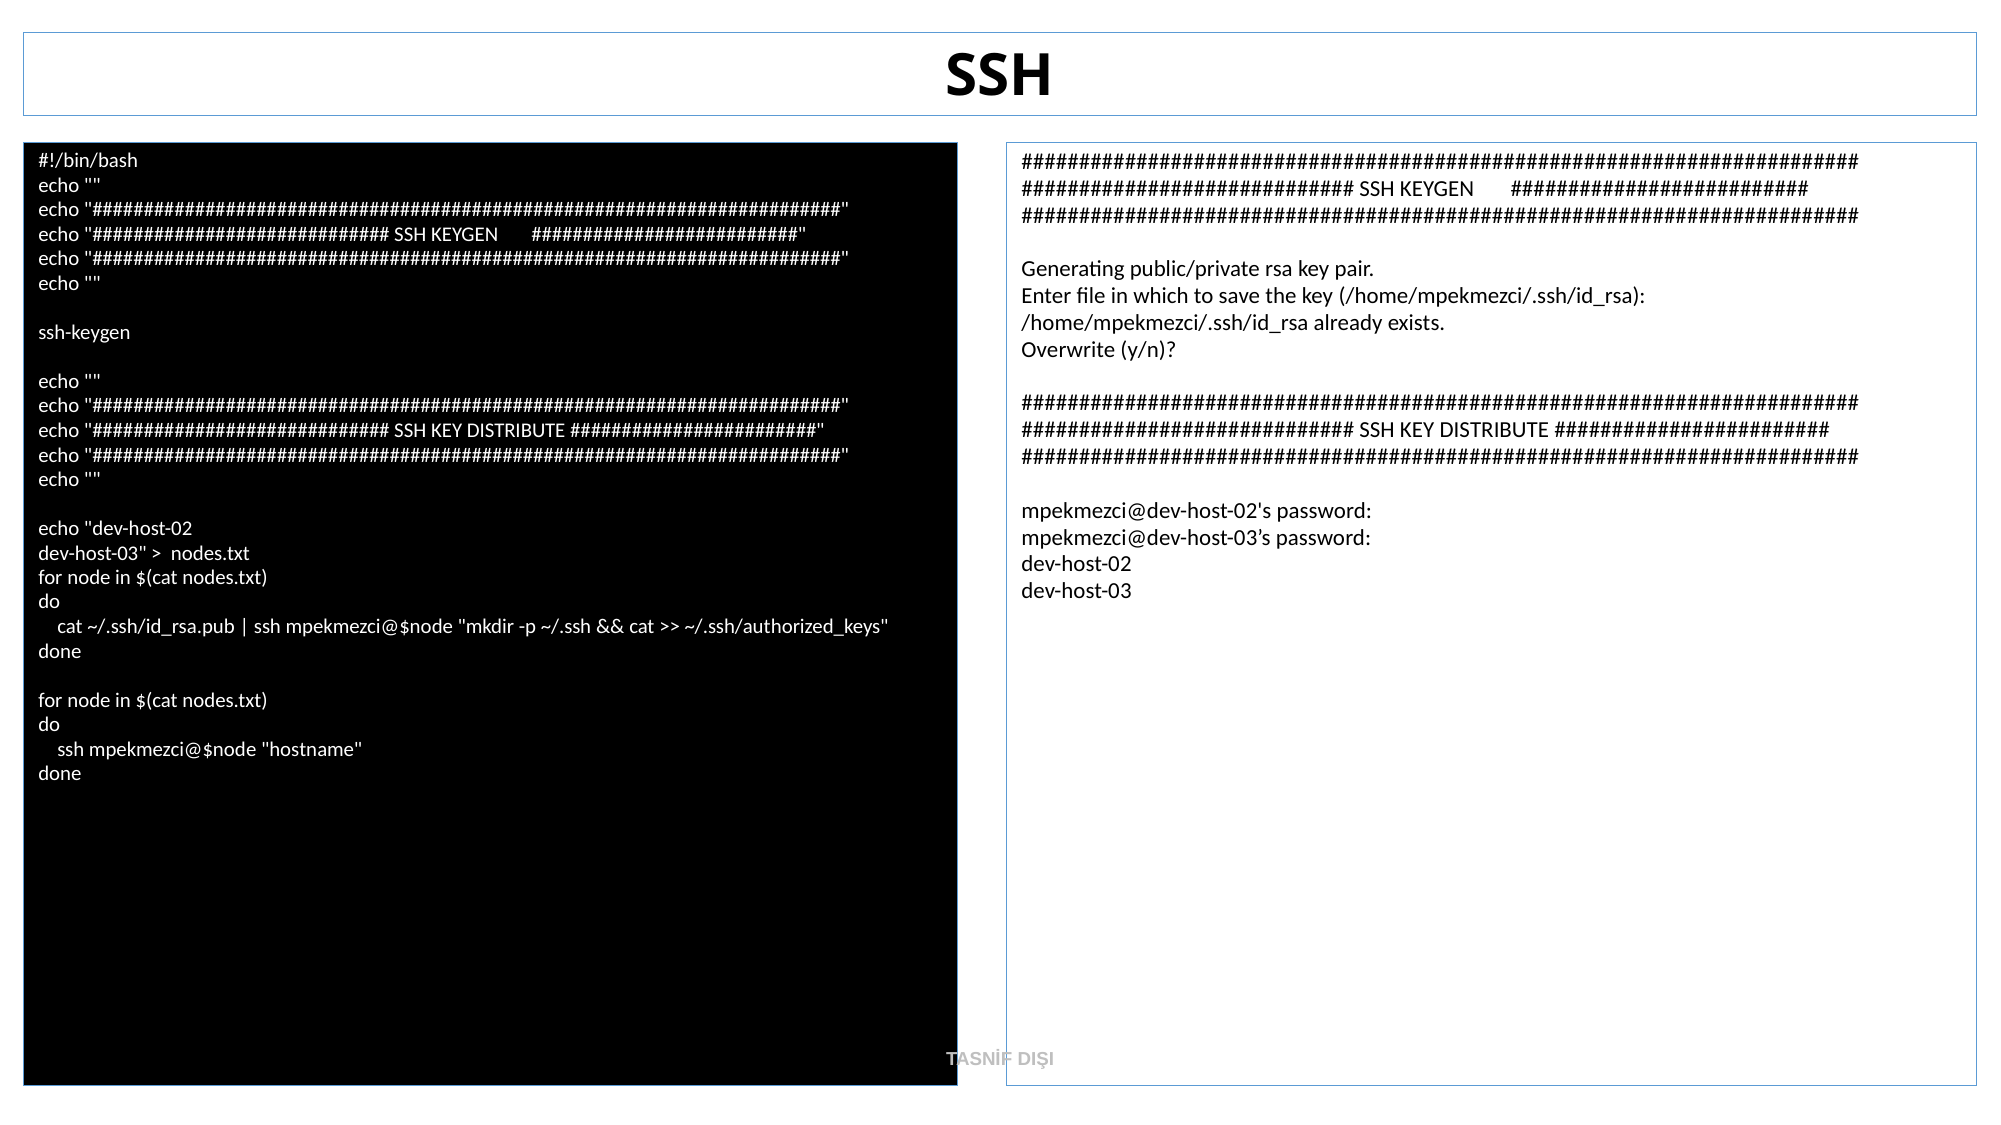

# SSH
#!/bin/bash
echo ""
echo "#########################################################################"
echo "############################# SSH KEYGEN ##########################"
echo "#########################################################################"
echo ""
ssh-keygen
echo ""
echo "#########################################################################"
echo "############################# SSH KEY DISTRIBUTE ########################"
echo "#########################################################################"
echo ""
echo "dev-host-02
dev-host-03" > nodes.txt
for node in $(cat nodes.txt)
do
 cat ~/.ssh/id_rsa.pub | ssh mpekmezci@$node "mkdir -p ~/.ssh && cat >> ~/.ssh/authorized_keys"
done
for node in $(cat nodes.txt)
do
 ssh mpekmezci@$node "hostname"
done
#########################################################################
############################# SSH KEYGEN ##########################
#########################################################################
Generating public/private rsa key pair.
Enter file in which to save the key (/home/mpekmezci/.ssh/id_rsa):
/home/mpekmezci/.ssh/id_rsa already exists.
Overwrite (y/n)?
#########################################################################
############################# SSH KEY DISTRIBUTE ########################
#########################################################################
mpekmezci@dev-host-02's password:
mpekmezci@dev-host-03’s password:
dev-host-02
dev-host-03
TASNİF DIŞI